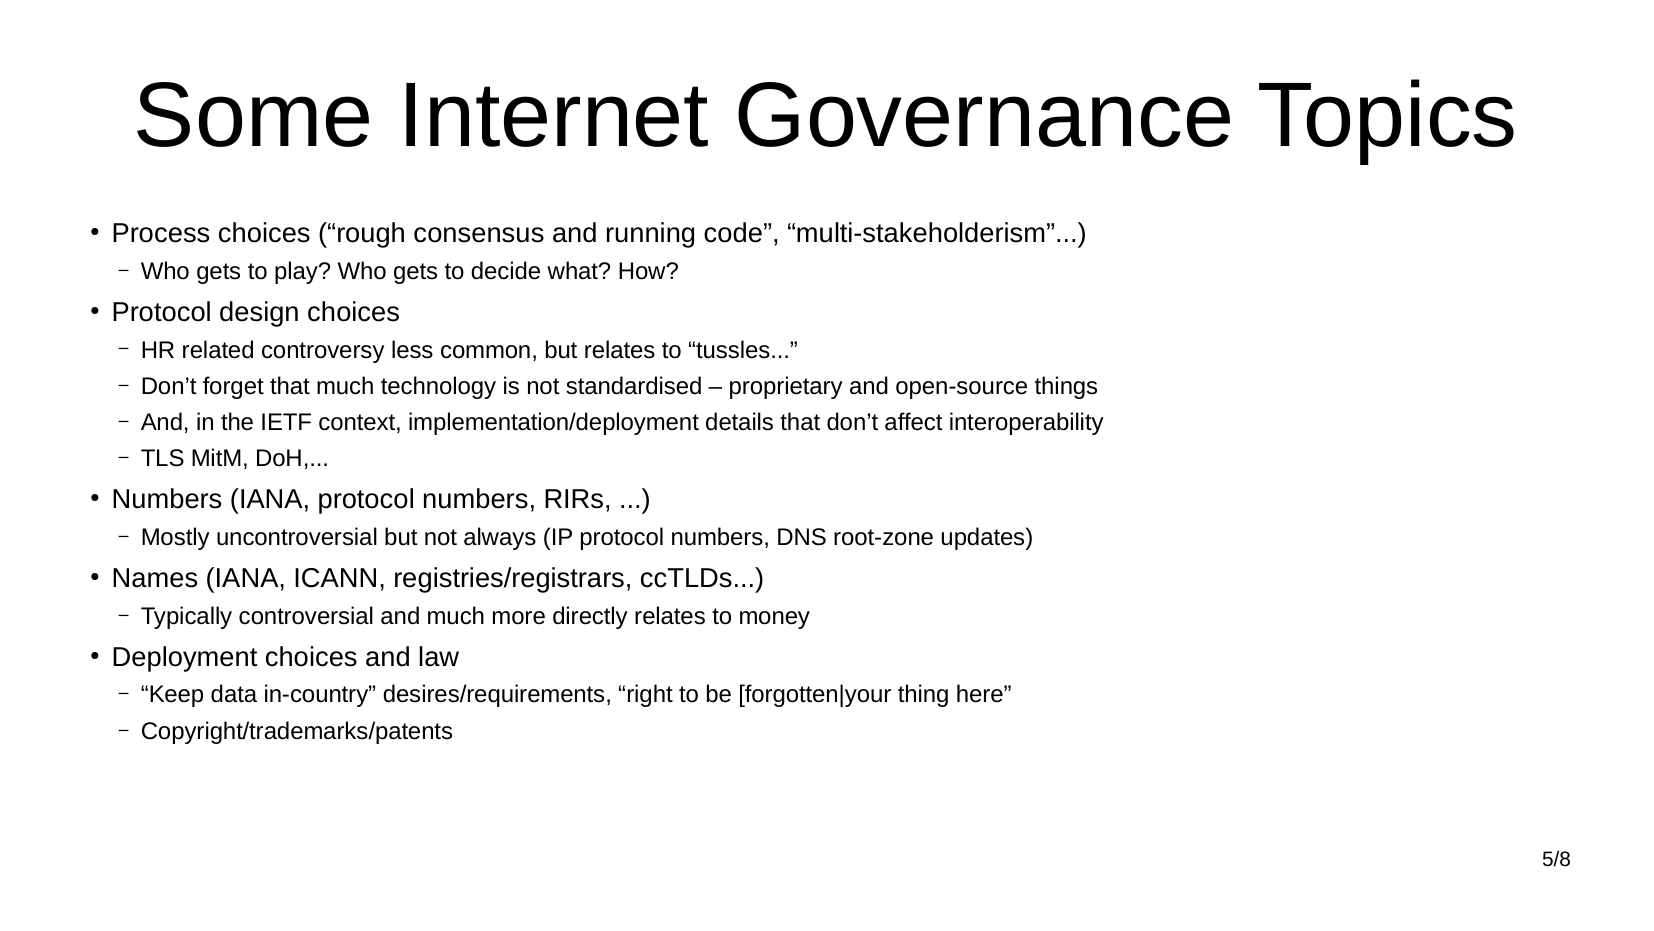

# Some Internet Governance Topics
Process choices (“rough consensus and running code”, “multi-stakeholderism”...)
Who gets to play? Who gets to decide what? How?
Protocol design choices
HR related controversy less common, but relates to “tussles...”
Don’t forget that much technology is not standardised – proprietary and open-source things
And, in the IETF context, implementation/deployment details that don’t affect interoperability
TLS MitM, DoH,...
Numbers (IANA, protocol numbers, RIRs, ...)
Mostly uncontroversial but not always (IP protocol numbers, DNS root-zone updates)
Names (IANA, ICANN, registries/registrars, ccTLDs...)
Typically controversial and much more directly relates to money
Deployment choices and law
“Keep data in-country” desires/requirements, “right to be [forgotten|your thing here”
Copyright/trademarks/patents
5